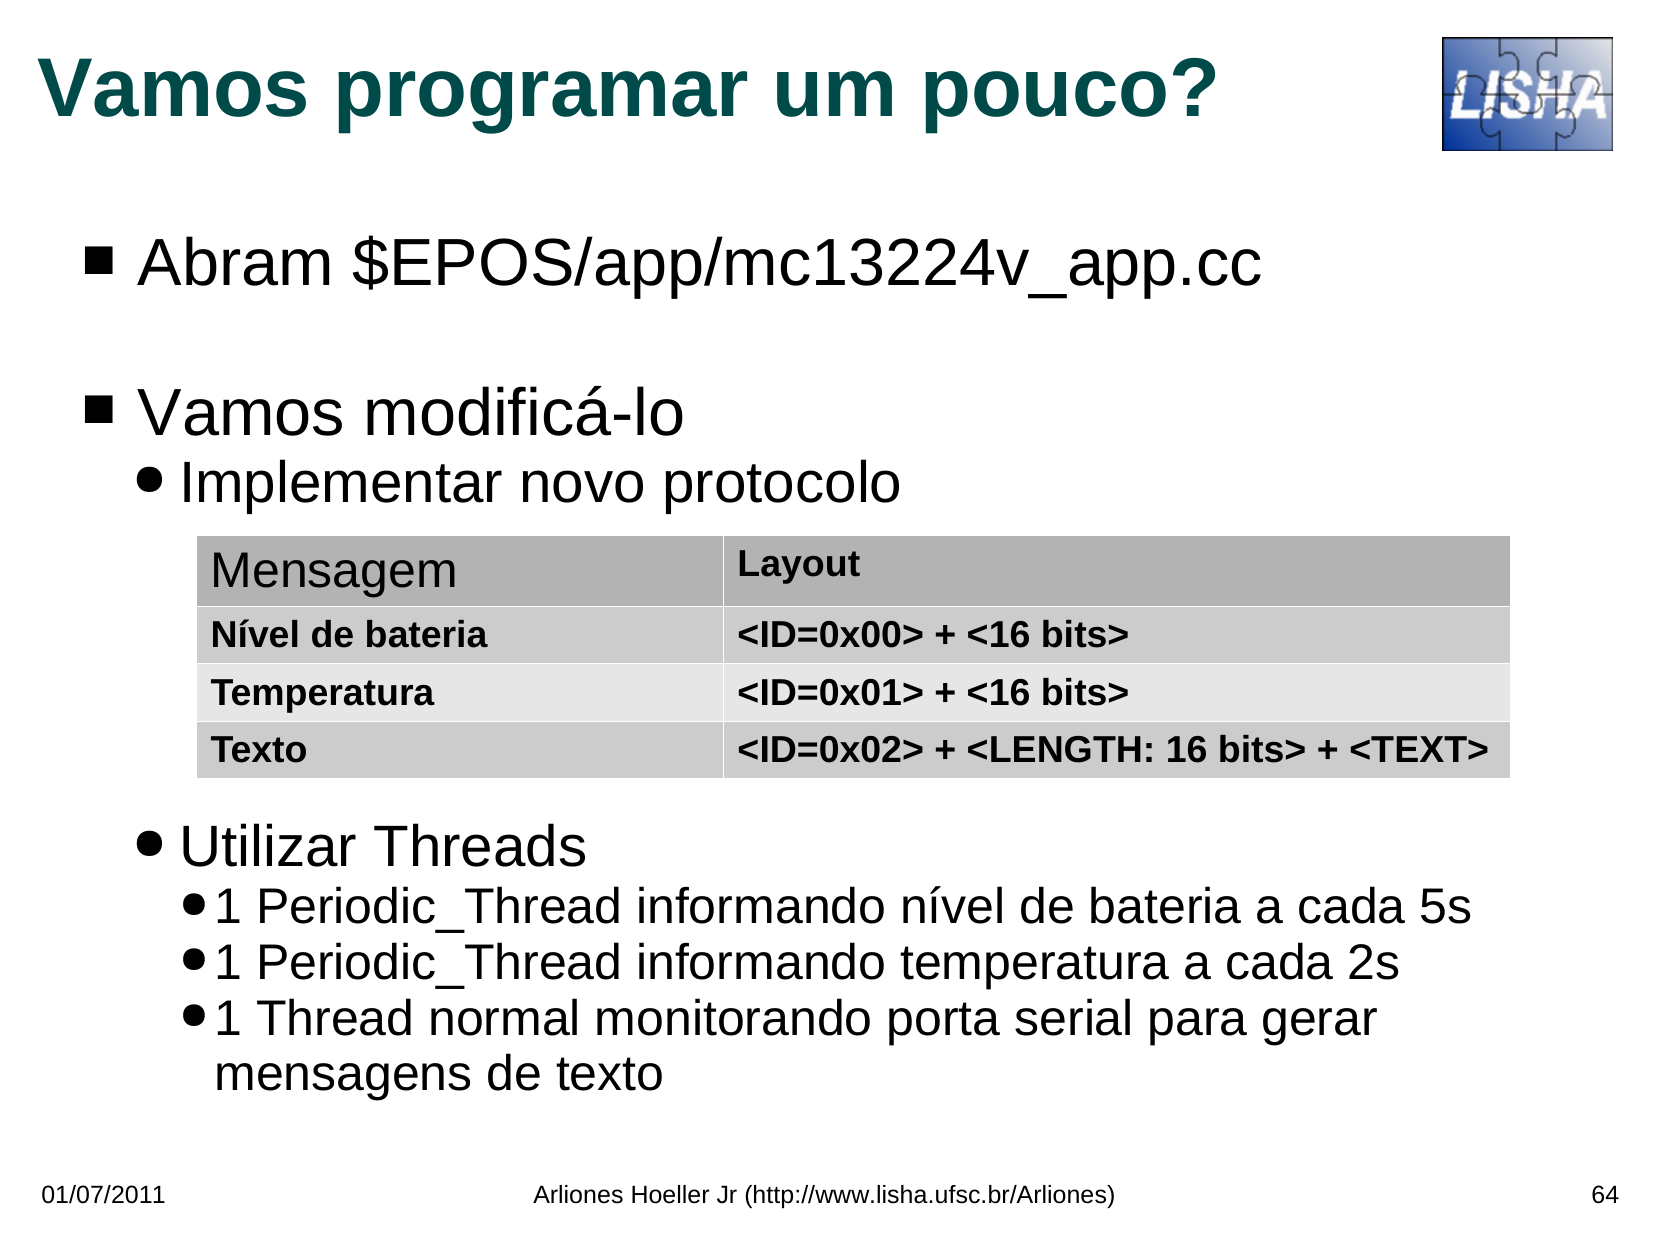

# Vamos programar um pouco?
Abram $EPOS/app/mc13224v_app.cc
Vamos modificá-lo
Implementar novo protocolo
Utilizar Threads
1 Periodic_Thread informando nível de bateria a cada 5s
1 Periodic_Thread informando temperatura a cada 2s
1 Thread normal monitorando porta serial para gerar mensagens de texto
| Mensagem | Layout |
| --- | --- |
| Nível de bateria | <ID=0x00> + <16 bits> |
| Temperatura | <ID=0x01> + <16 bits> |
| Texto | <ID=0x02> + <LENGTH: 16 bits> + <TEXT> |